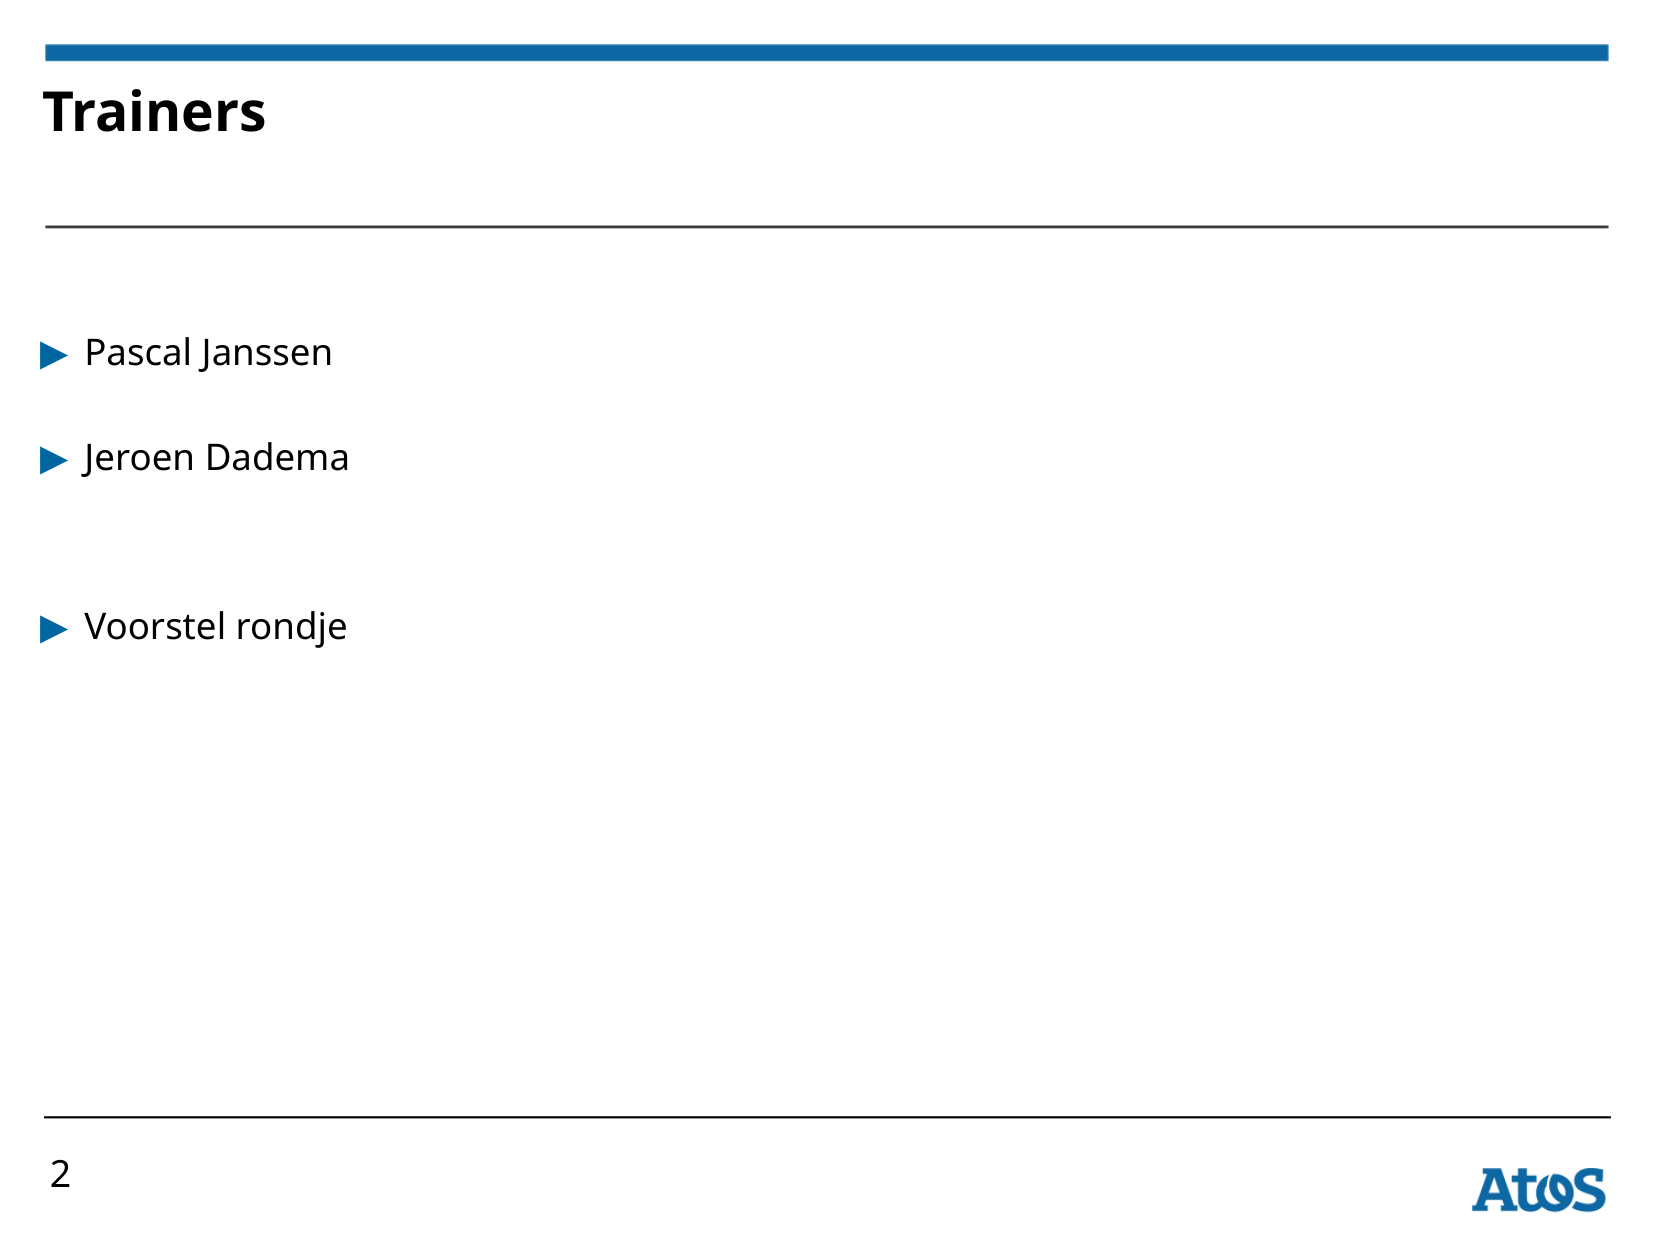

# Trainers
Pascal Janssen
Jeroen Dadema
Voorstel rondje